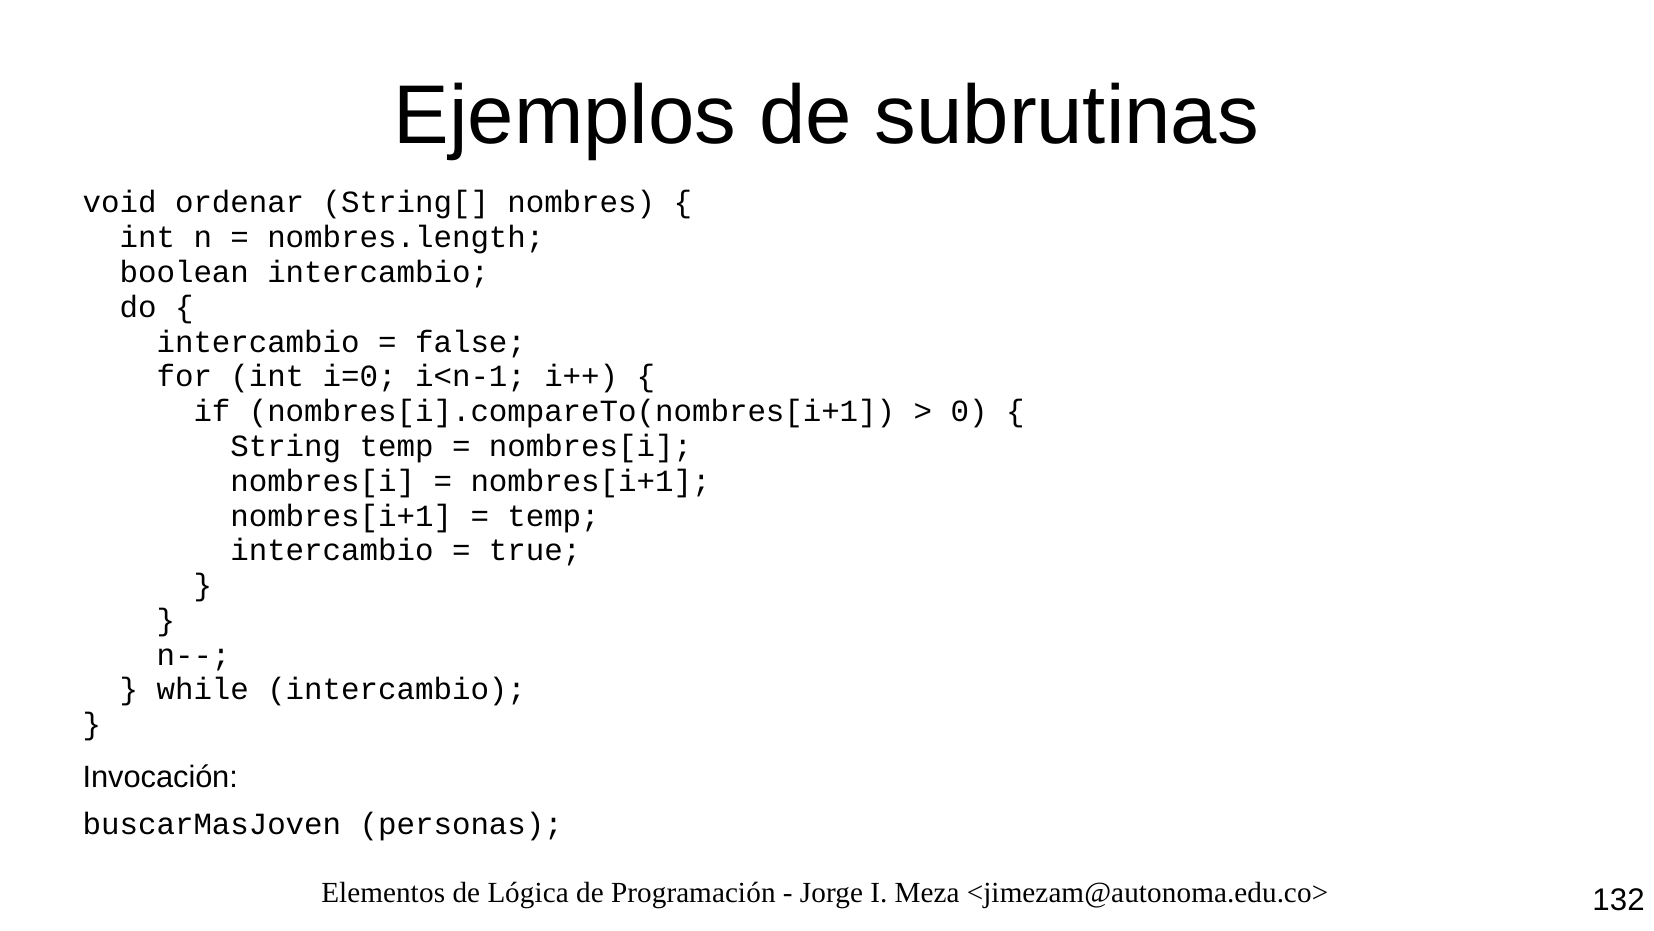

# Ejemplos de subrutinas
void ordenar (String[] nombres) {
 int n = nombres.length;
 boolean intercambio;
 do {
 intercambio = false;
 for (int i=0; i<n-1; i++) {
 if (nombres[i].compareTo(nombres[i+1]) > 0) {
 String temp = nombres[i];
 nombres[i] = nombres[i+1];
 nombres[i+1] = temp;
 intercambio = true;
 }
 }
 n--;
 } while (intercambio);
}
Invocación:
buscarMasJoven (personas);
Elementos de Lógica de Programación - Jorge I. Meza <jimezam@autonoma.edu.co>